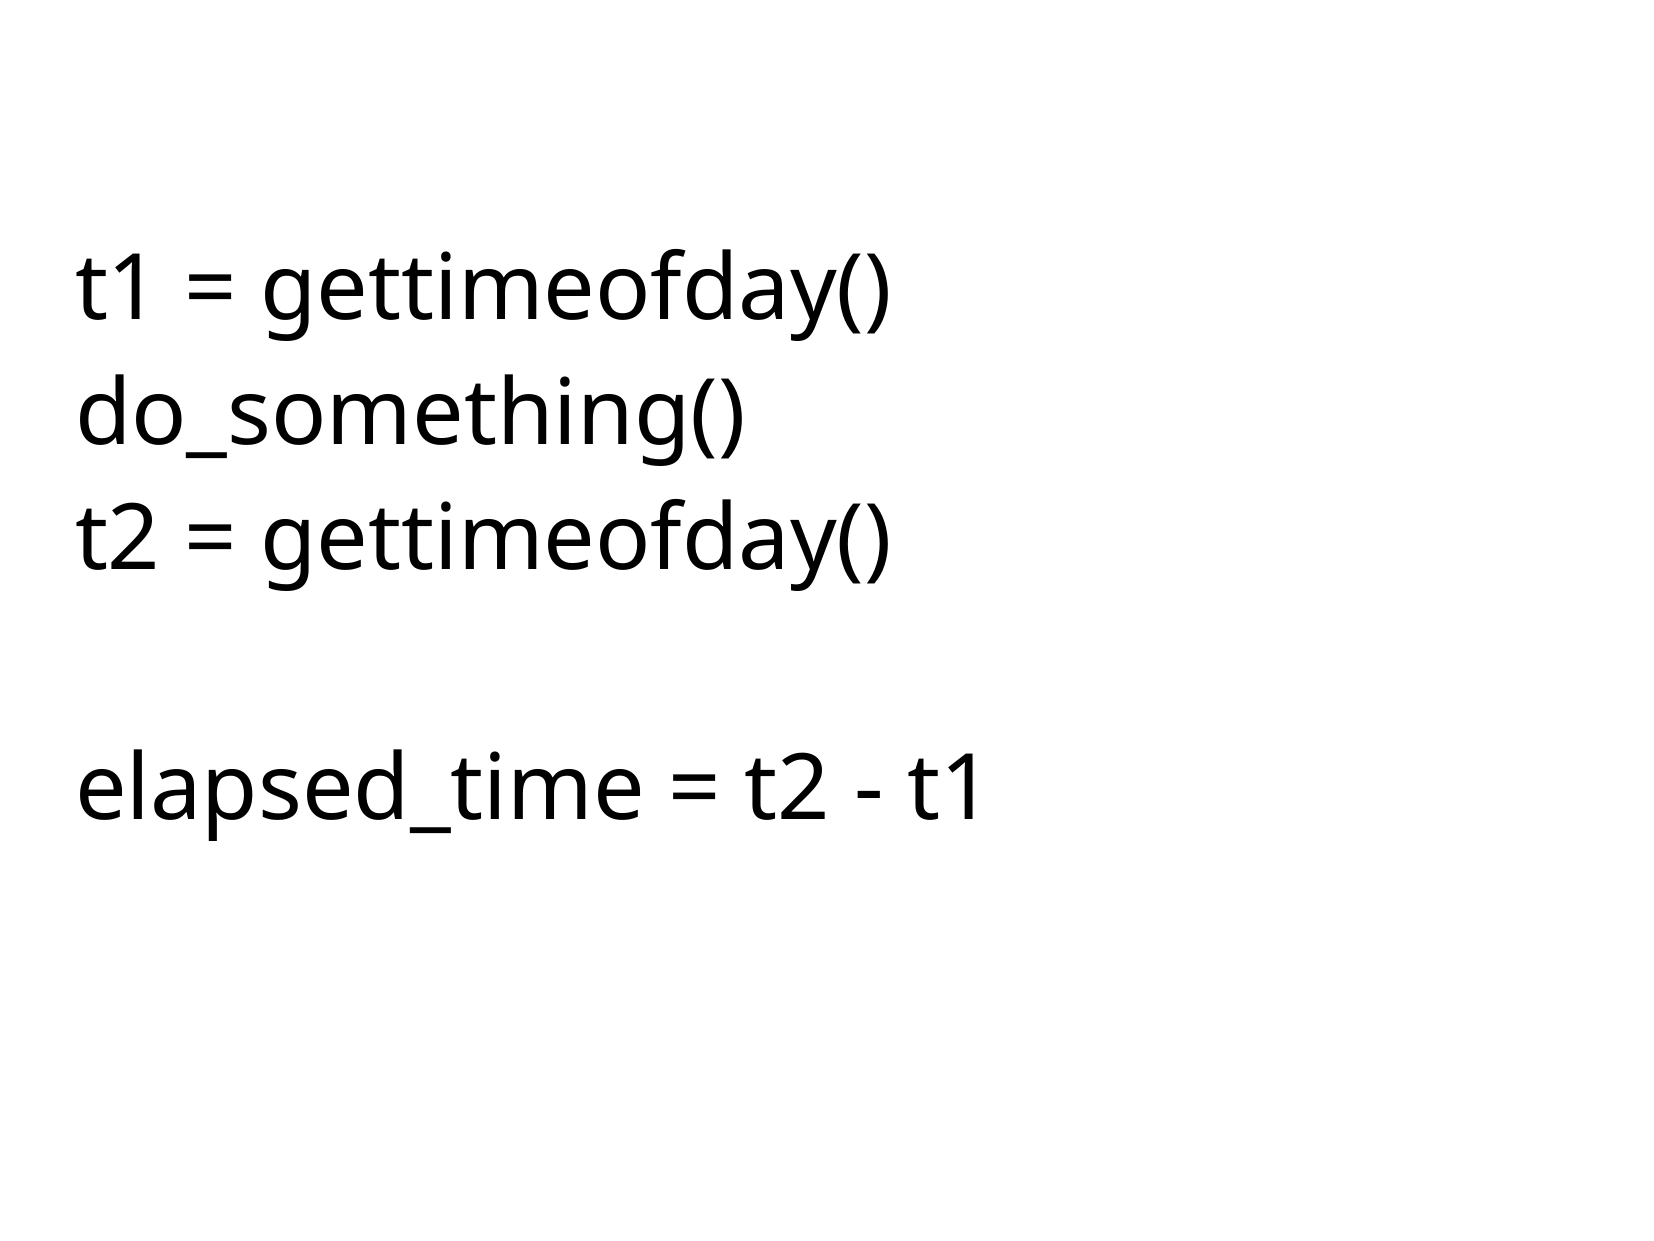

# t1 = gettimeofday() do_something() t2 = gettimeofday() elapsed_time = t2 - t1